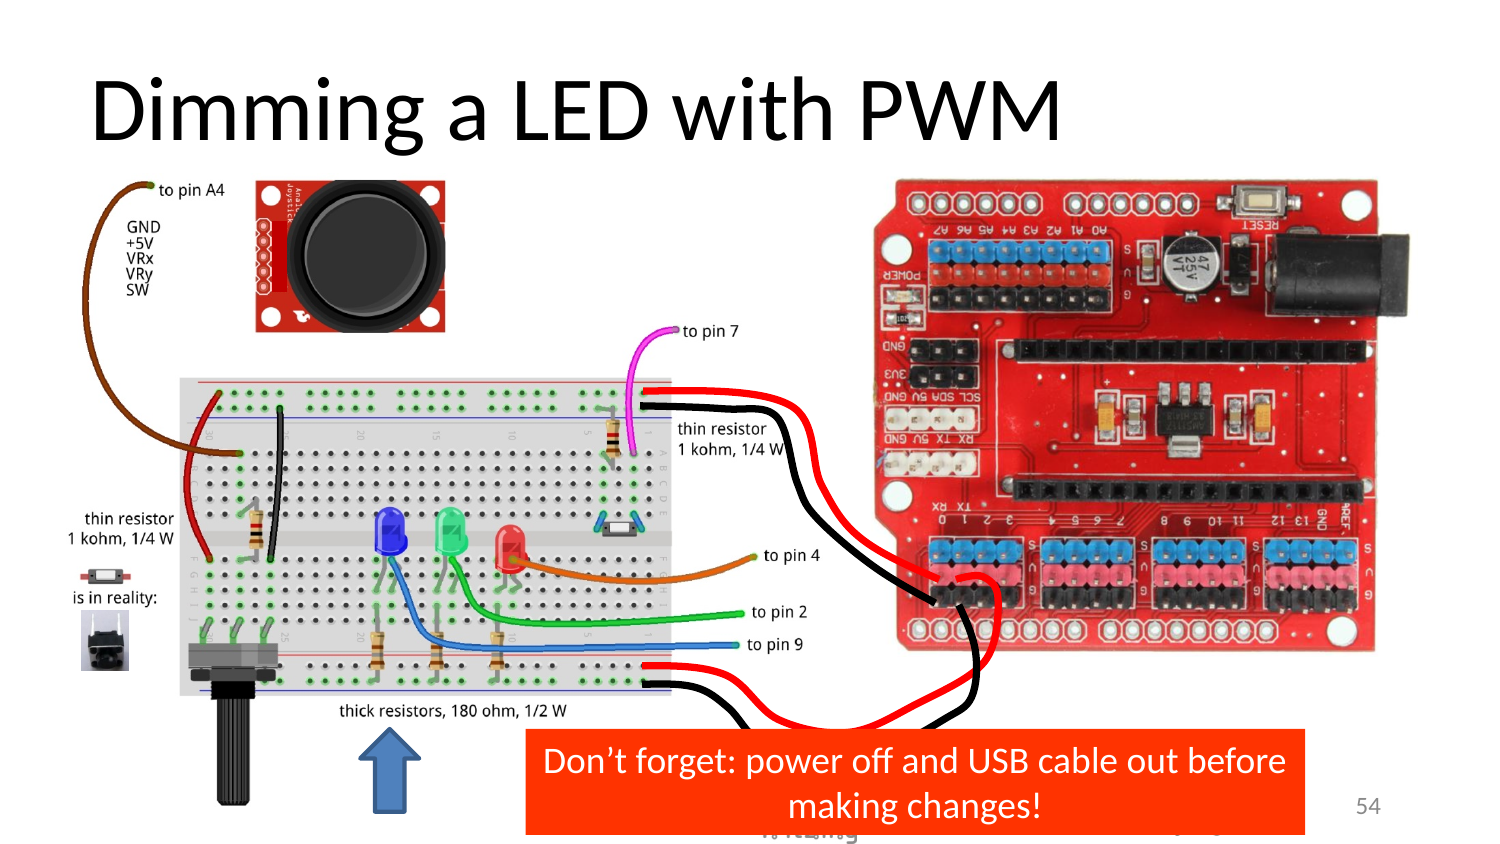

# Dimming a LED with PWM
Don’t forget: power off and USB cable out before making changes!
52